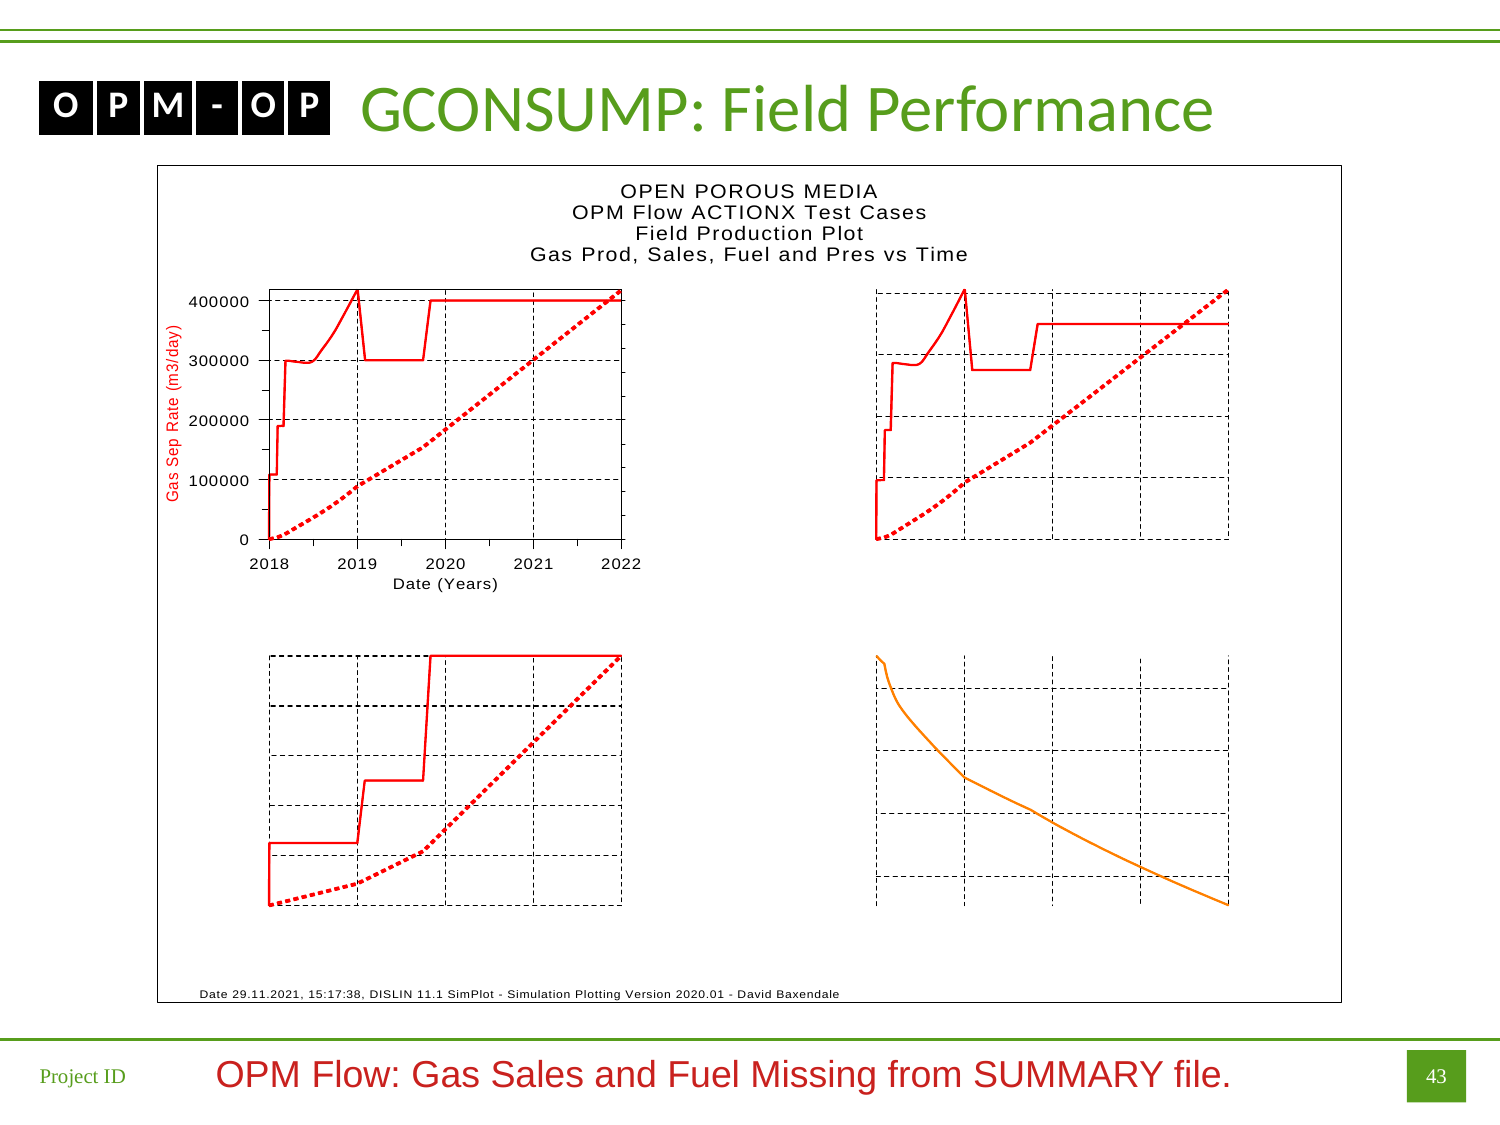

# GCONSUMP: Field Performance
OPM Flow: Gas Sales and Fuel Missing from SUMMARY file.
Project ID
43